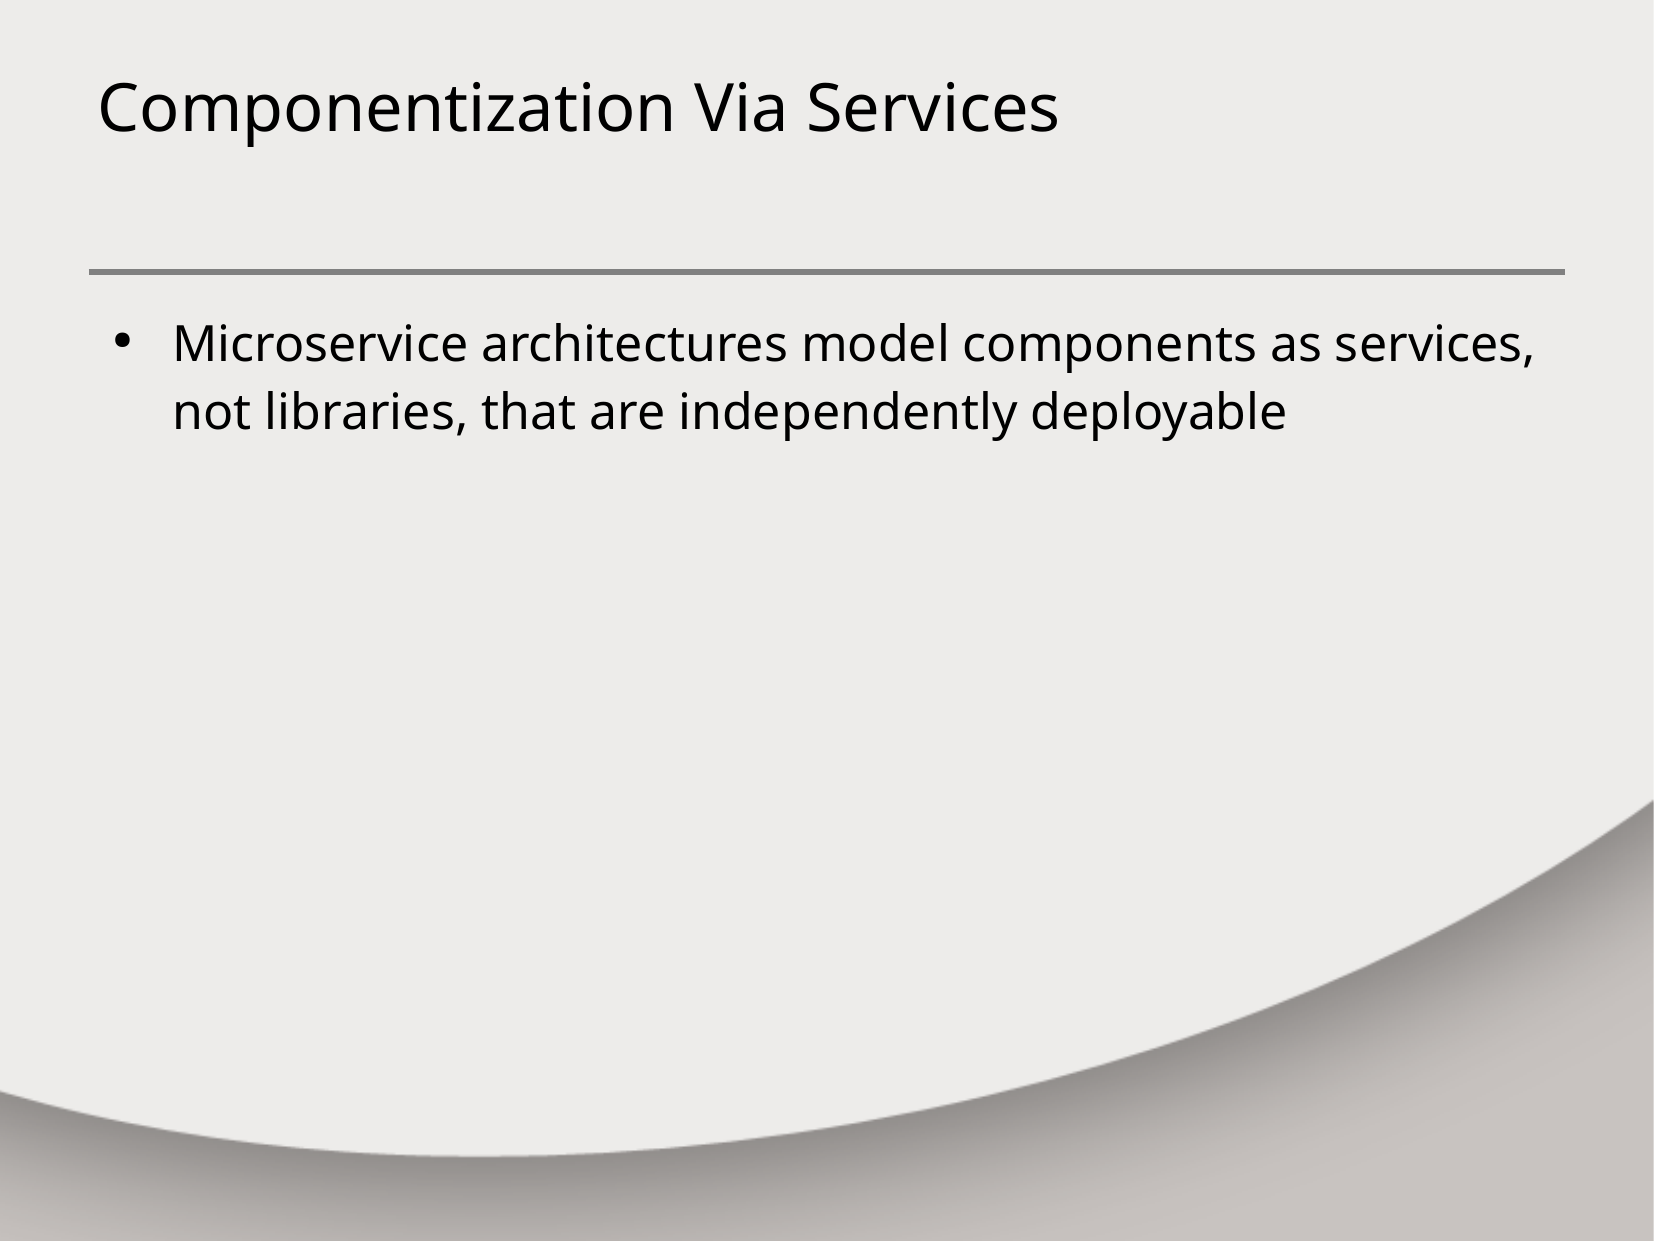

# Componentization Via Services
Microservice architectures model components as services, not libraries, that are independently deployable